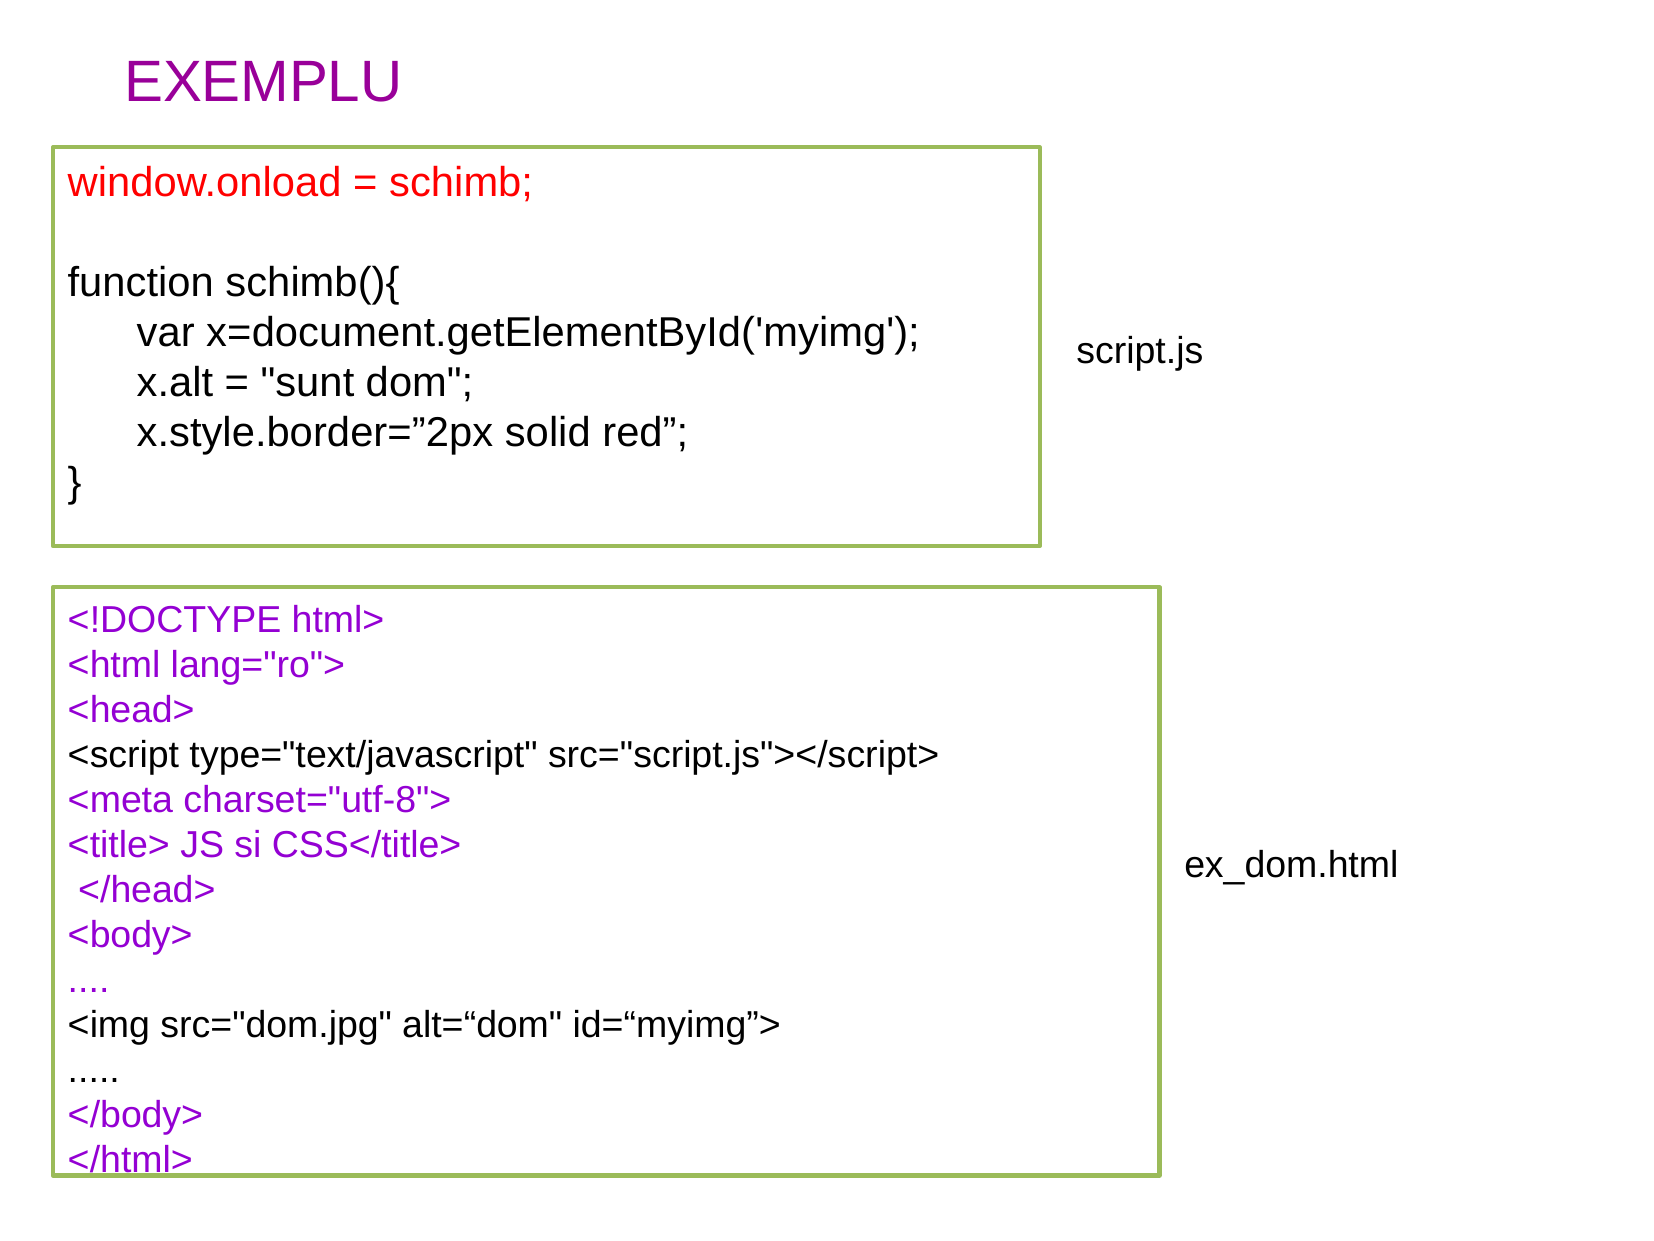

EXEMPLU
window.onload = schimb;
function schimb(){
 var x=document.getElementById('myimg');
 x.alt = "sunt dom";
 x.style.border=”2px solid red”;
}
script.js
<!DOCTYPE html>
<html lang="ro">
<head>
<script type="text/javascript" src="script.js"></script>
<meta charset="utf-8">
<title> JS si CSS</title>
 </head>
<body>
....
<img src="dom.jpg" alt=“dom" id=“myimg”>
.....
</body>
</html>
ex_dom.html